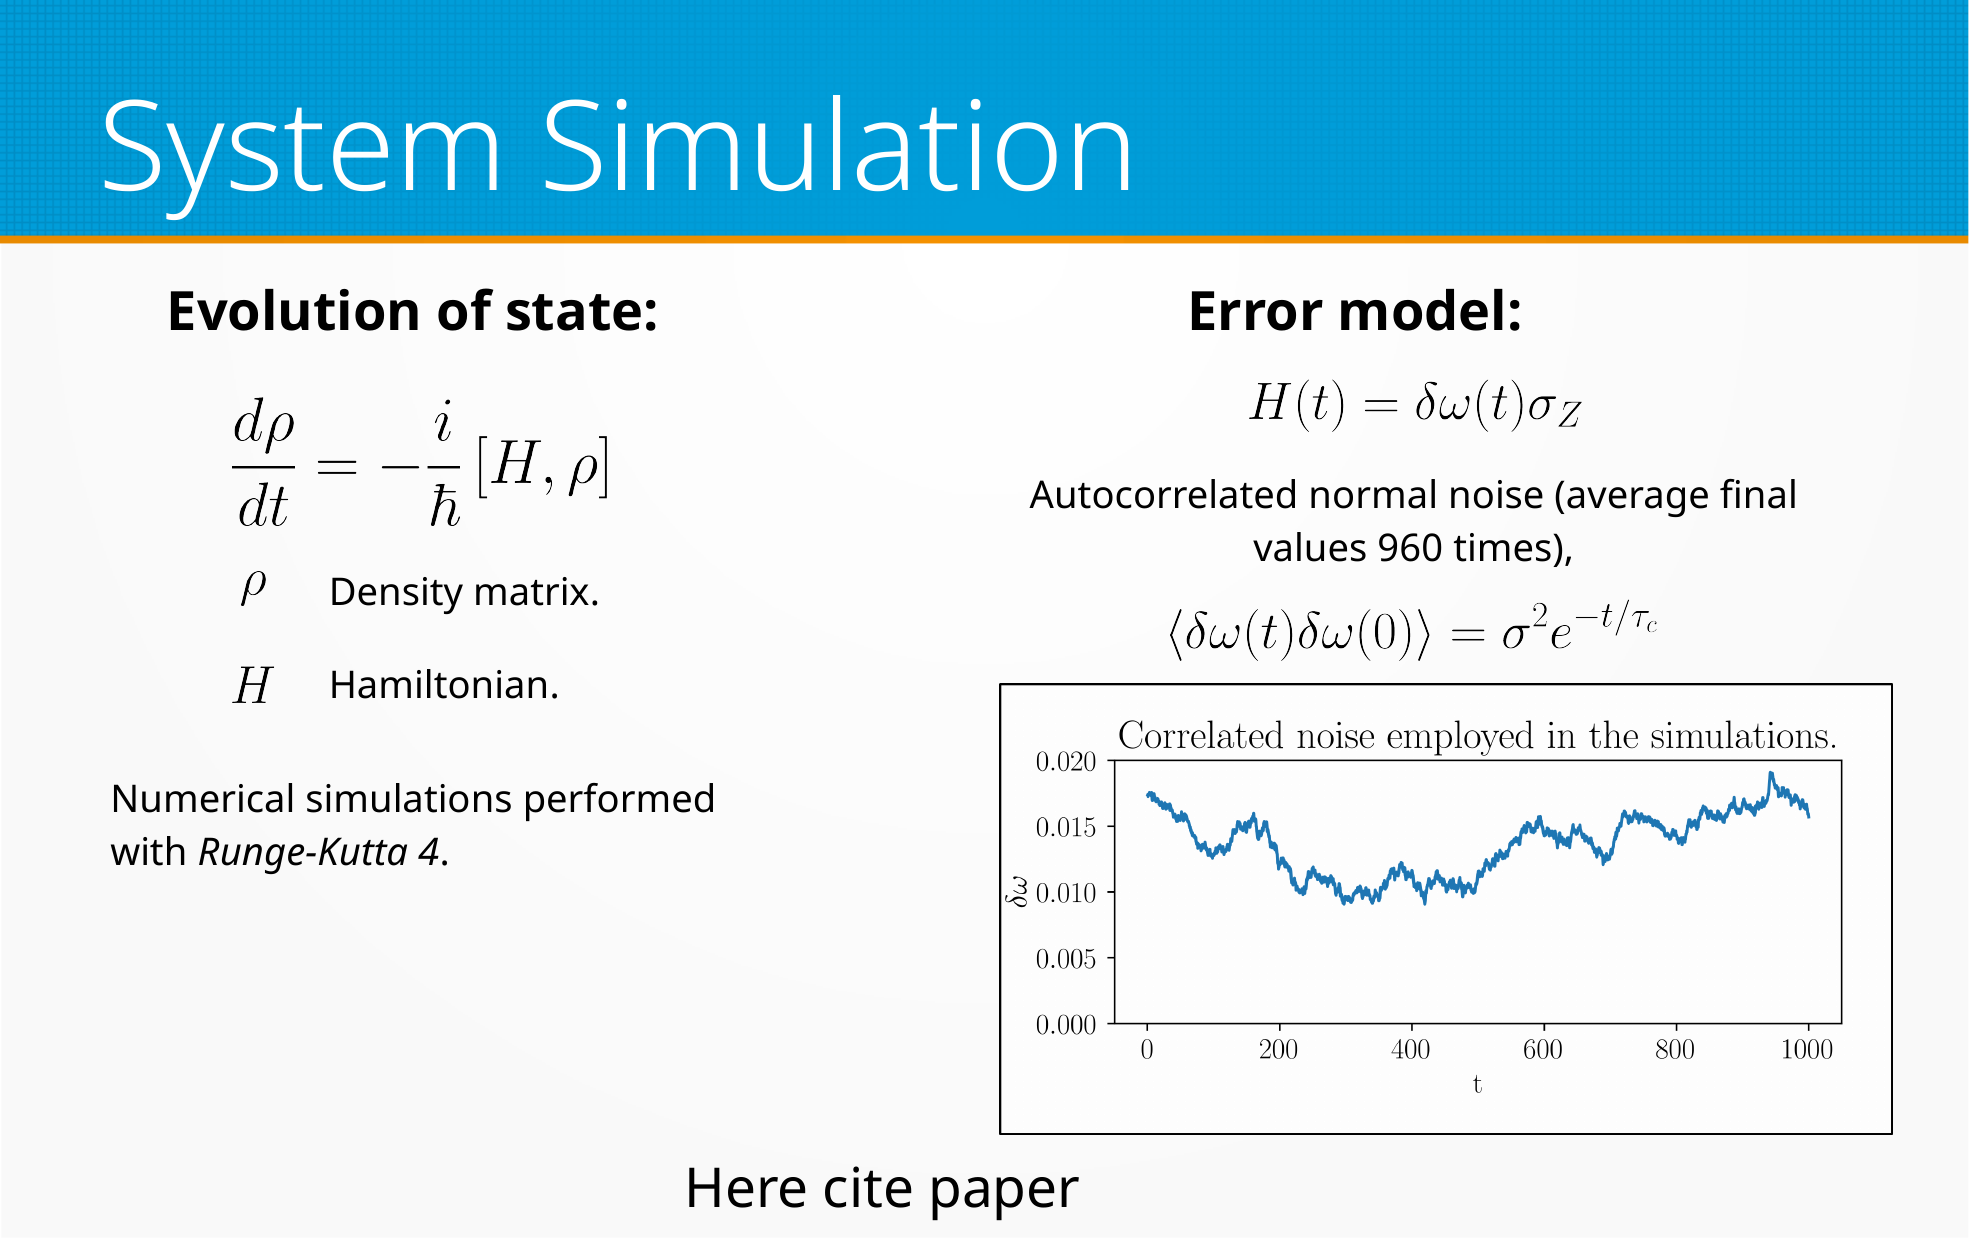

# System Simulation
Evolution of state:
Error model:
Autocorrelated normal noise (average final values 960 times),
Density matrix.
Hamiltonian.
Numerical simulations performed
with Runge-Kutta 4.
Here cite paper